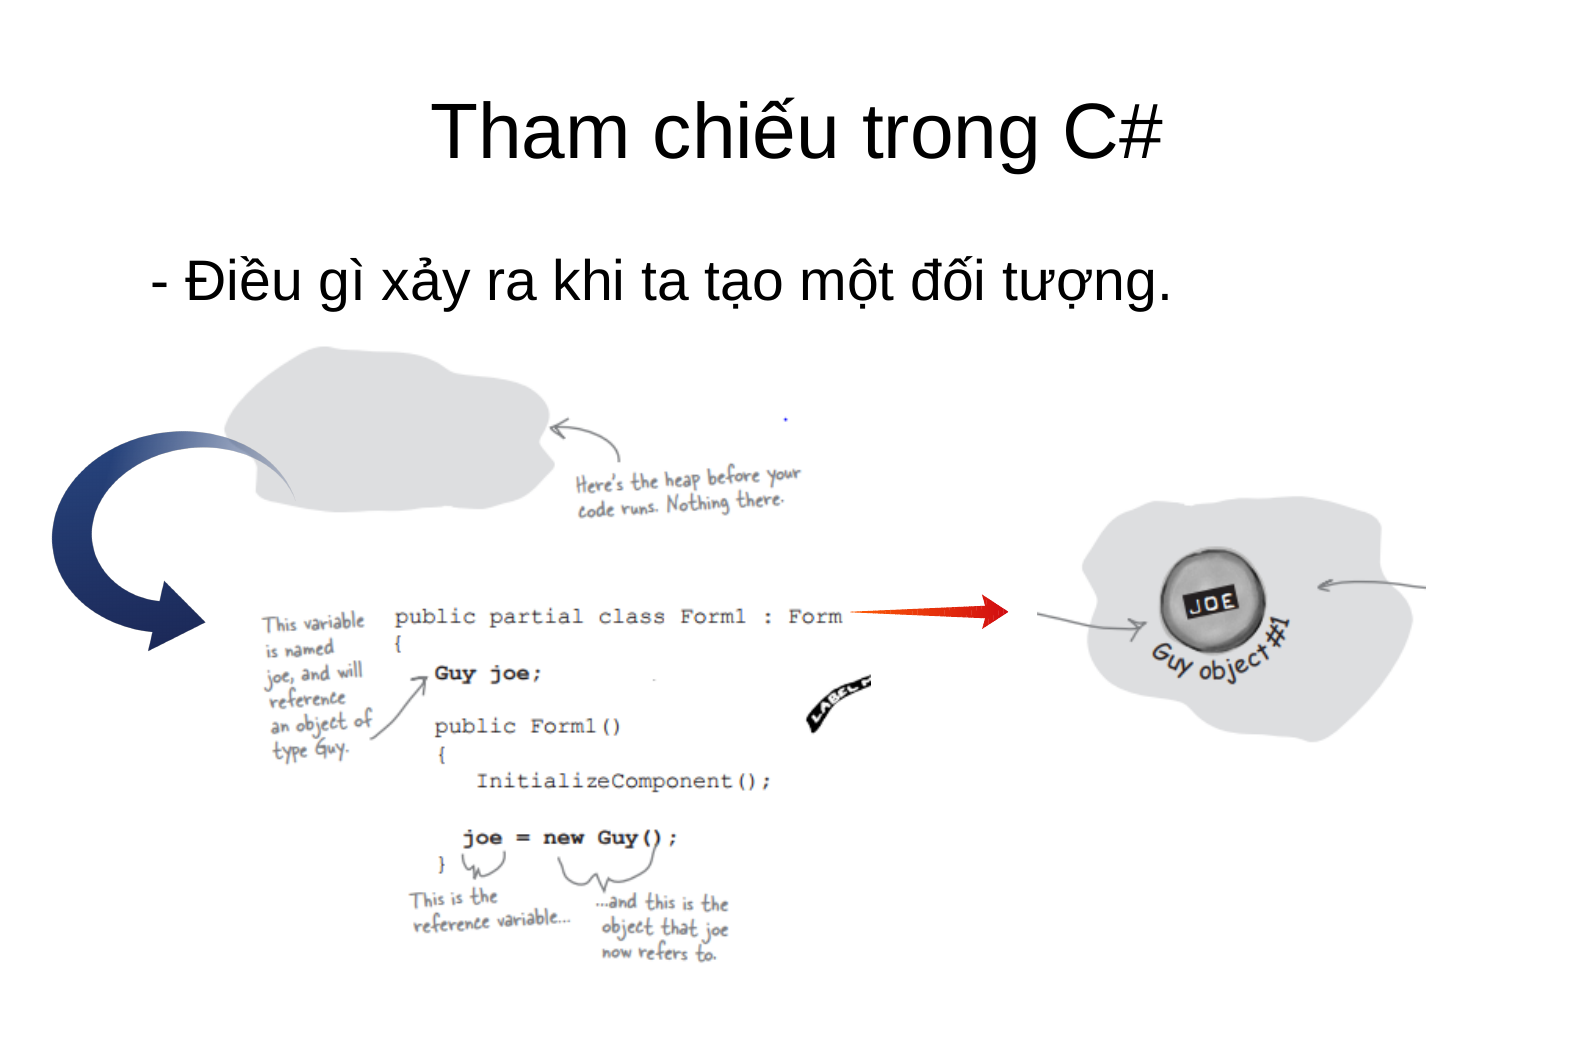

# Tham chiếu trong C#
- Điều gì xảy ra khi ta tạo một đối tượng.